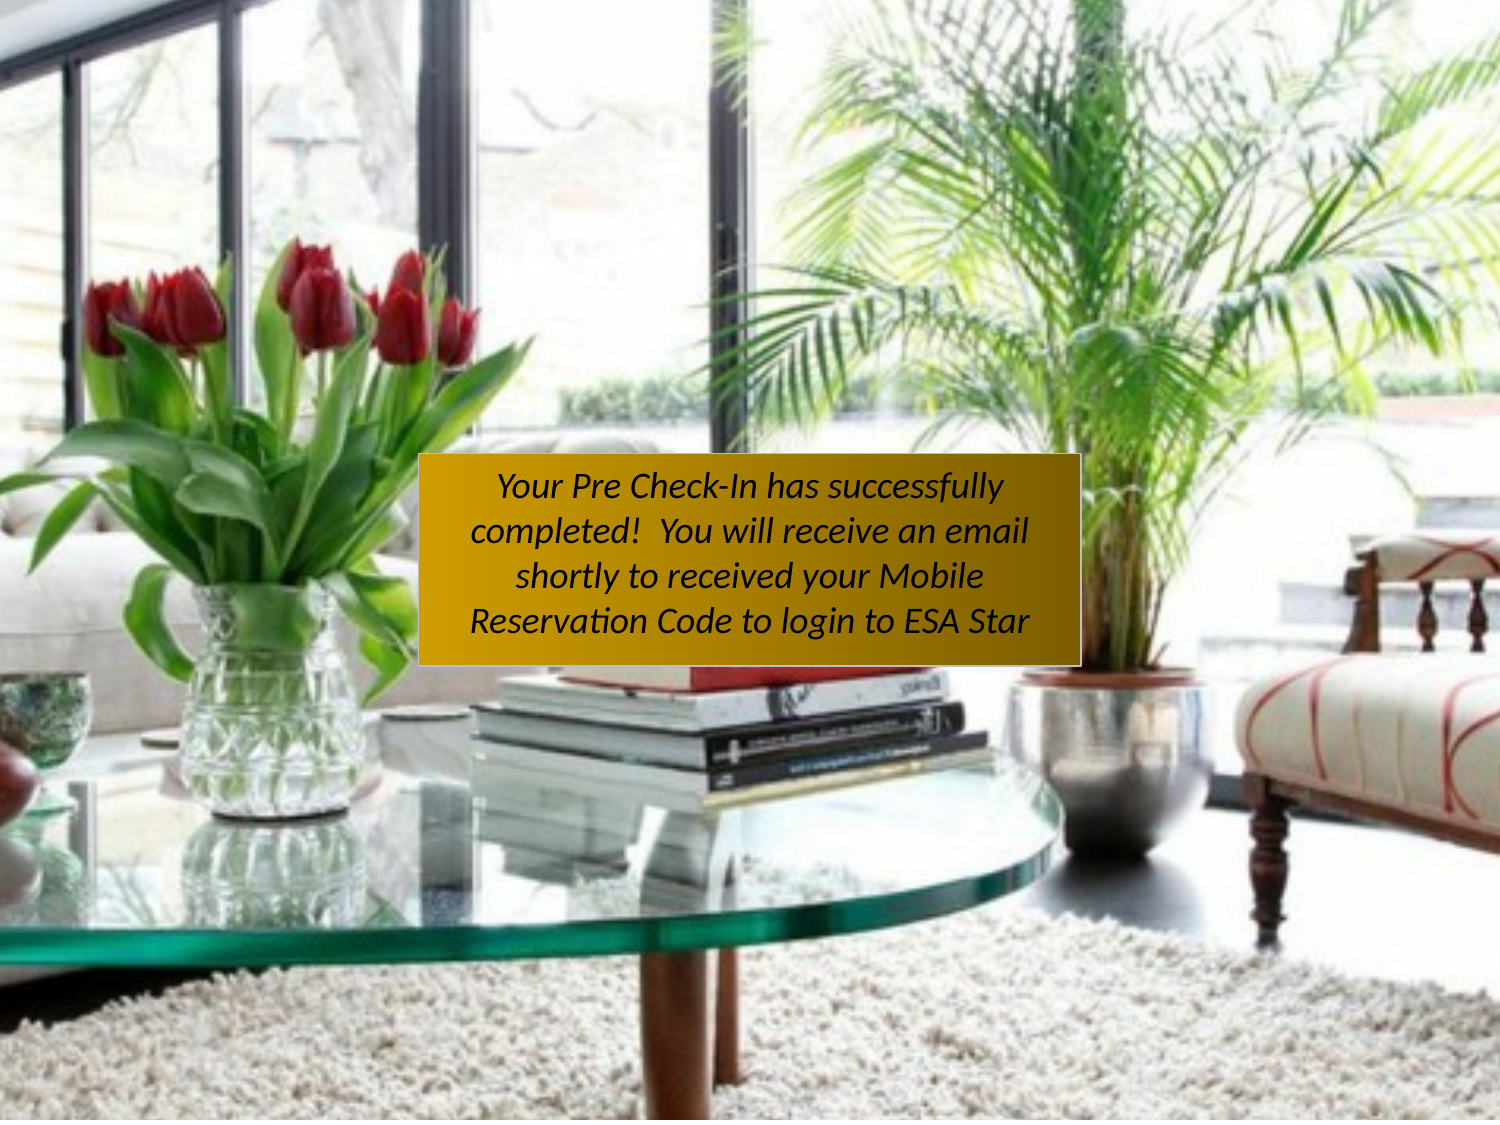

Your Pre Check-In has successfully completed! You will receive an email shortly to received your Mobile Reservation Code to login to ESA Star